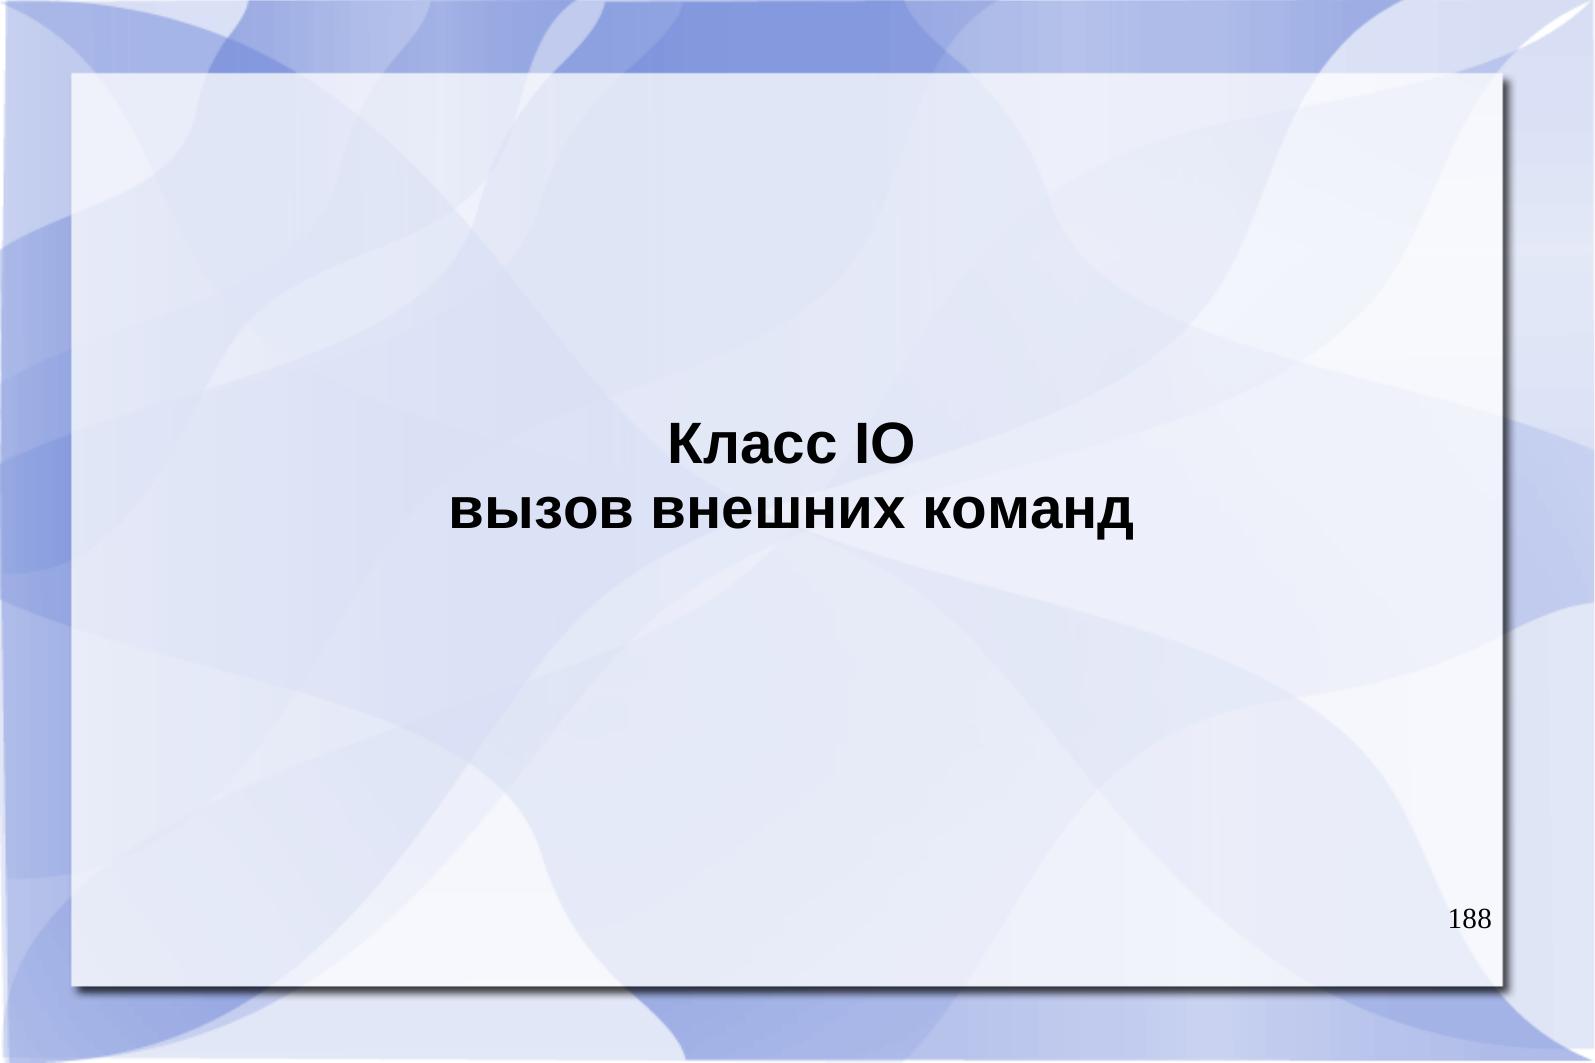

# Класс IO вызов внешних команд
188